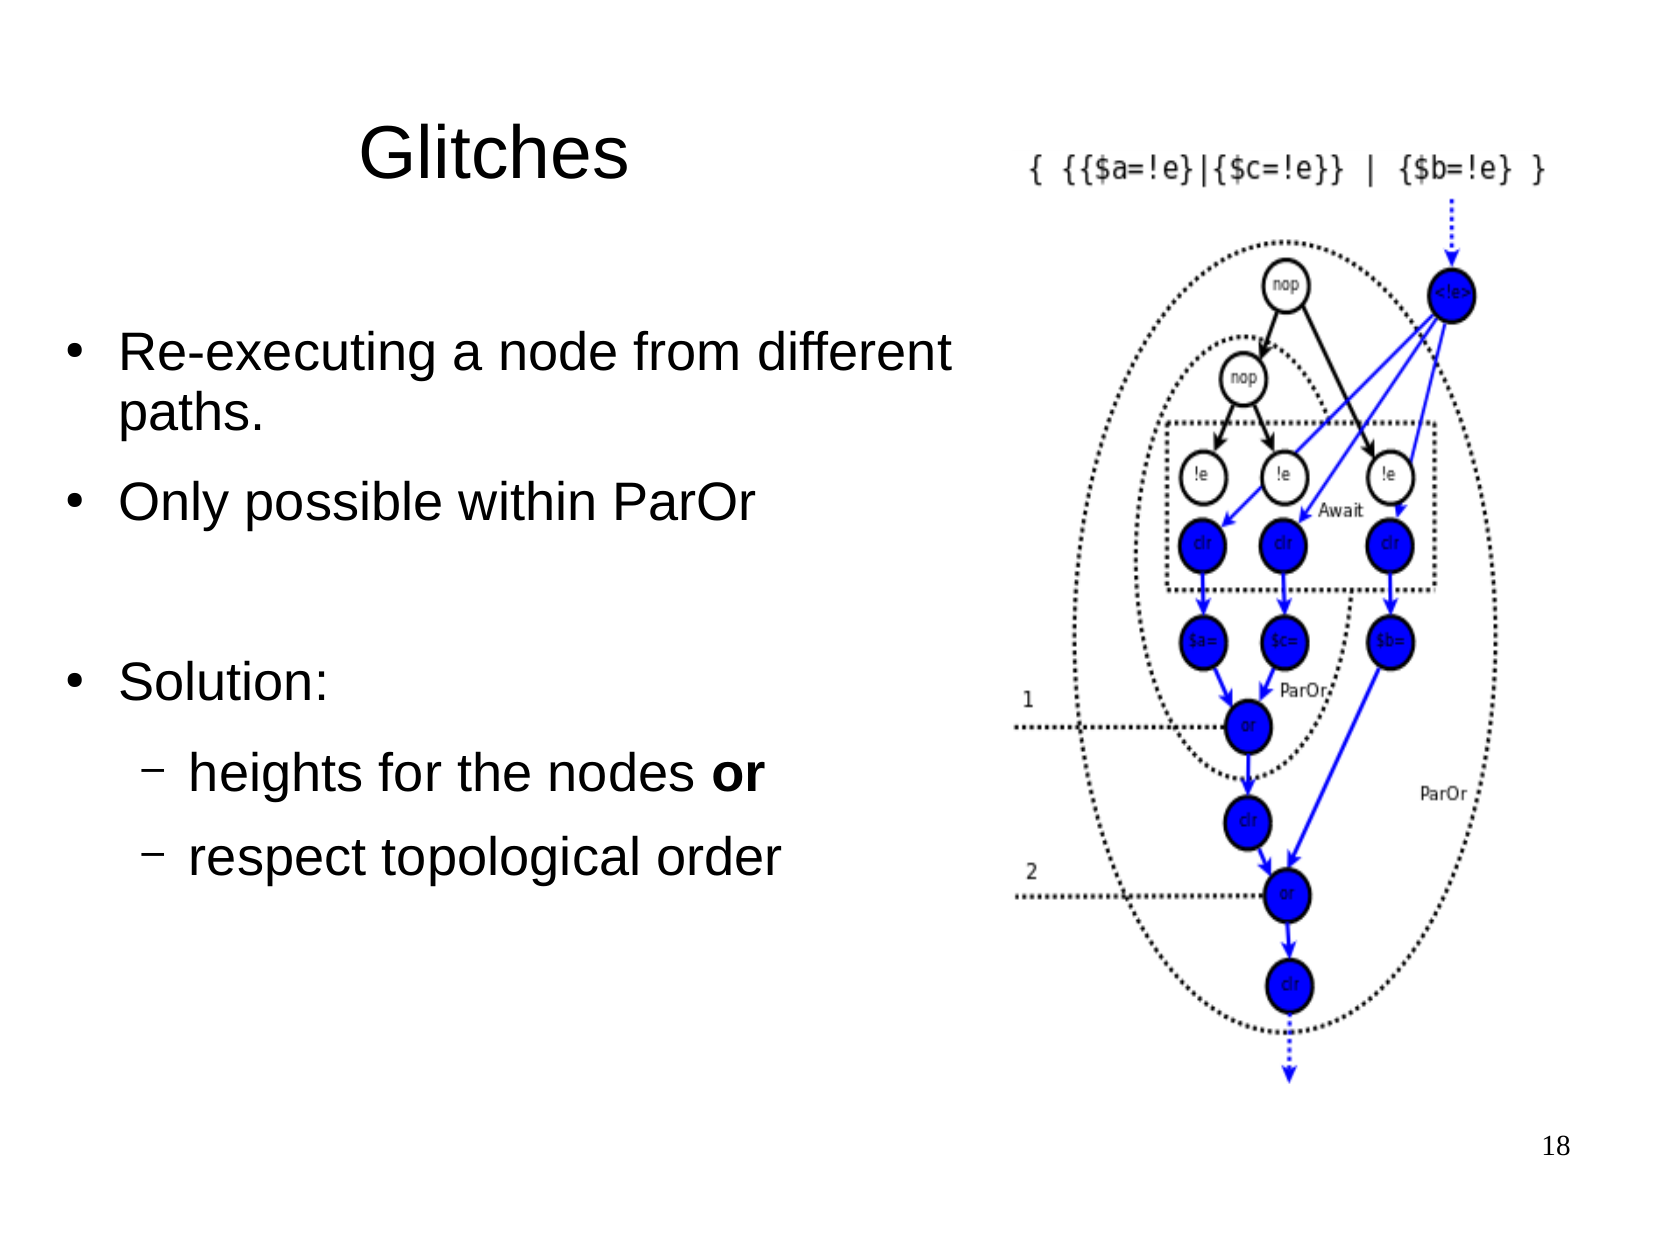

# Glitches
Re-executing a node from different paths.
Only possible within ParOr
Solution:
heights for the nodes or
respect topological order
18